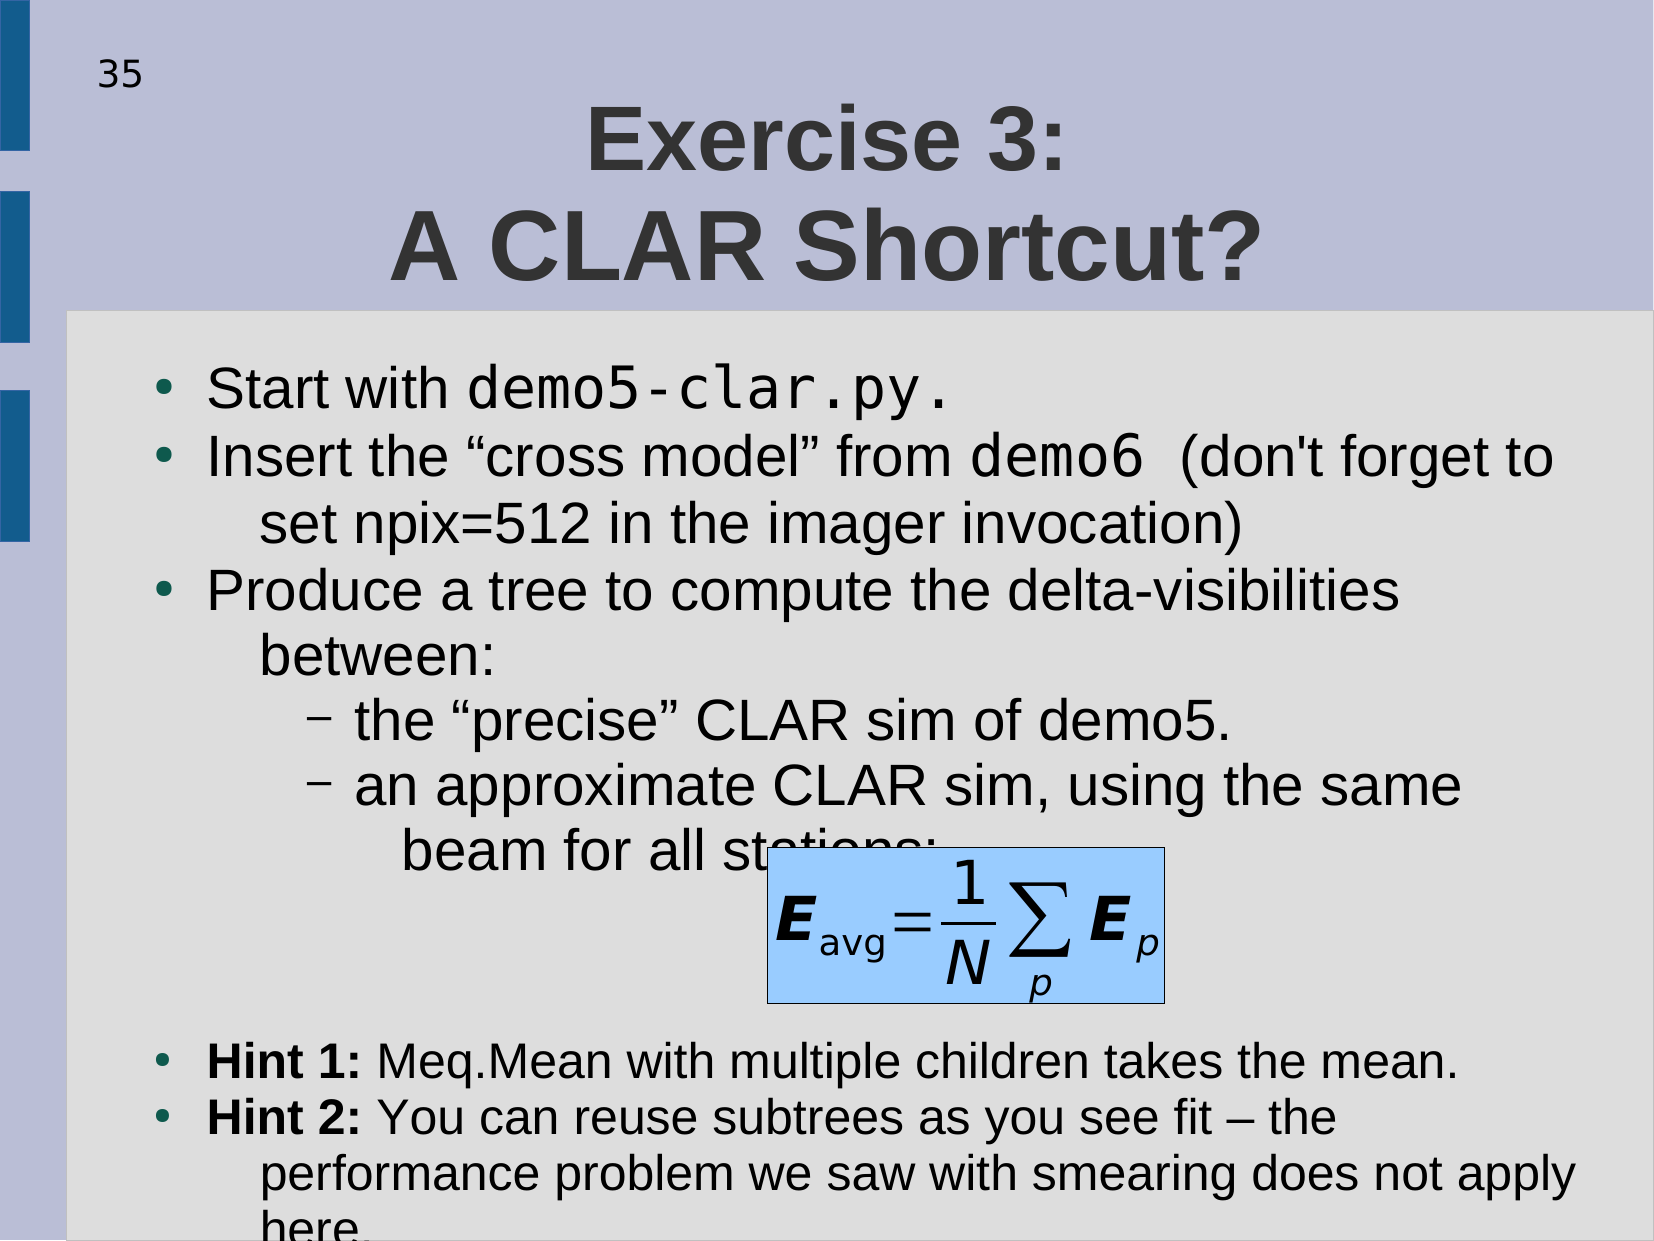

# Exercise 3: A CLAR Shortcut?
Start with demo5-clar.py.
Insert the “cross model” from demo6 (don't forget to set npix=512 in the imager invocation)
Produce a tree to compute the delta-visibilities between:
the “precise” CLAR sim of demo5.
an approximate CLAR sim, using the same beam for all stations:
Hint 1: Meq.Mean with multiple children takes the mean.
Hint 2: You can reuse subtrees as you see fit – the performance problem we saw with smearing does not apply here.